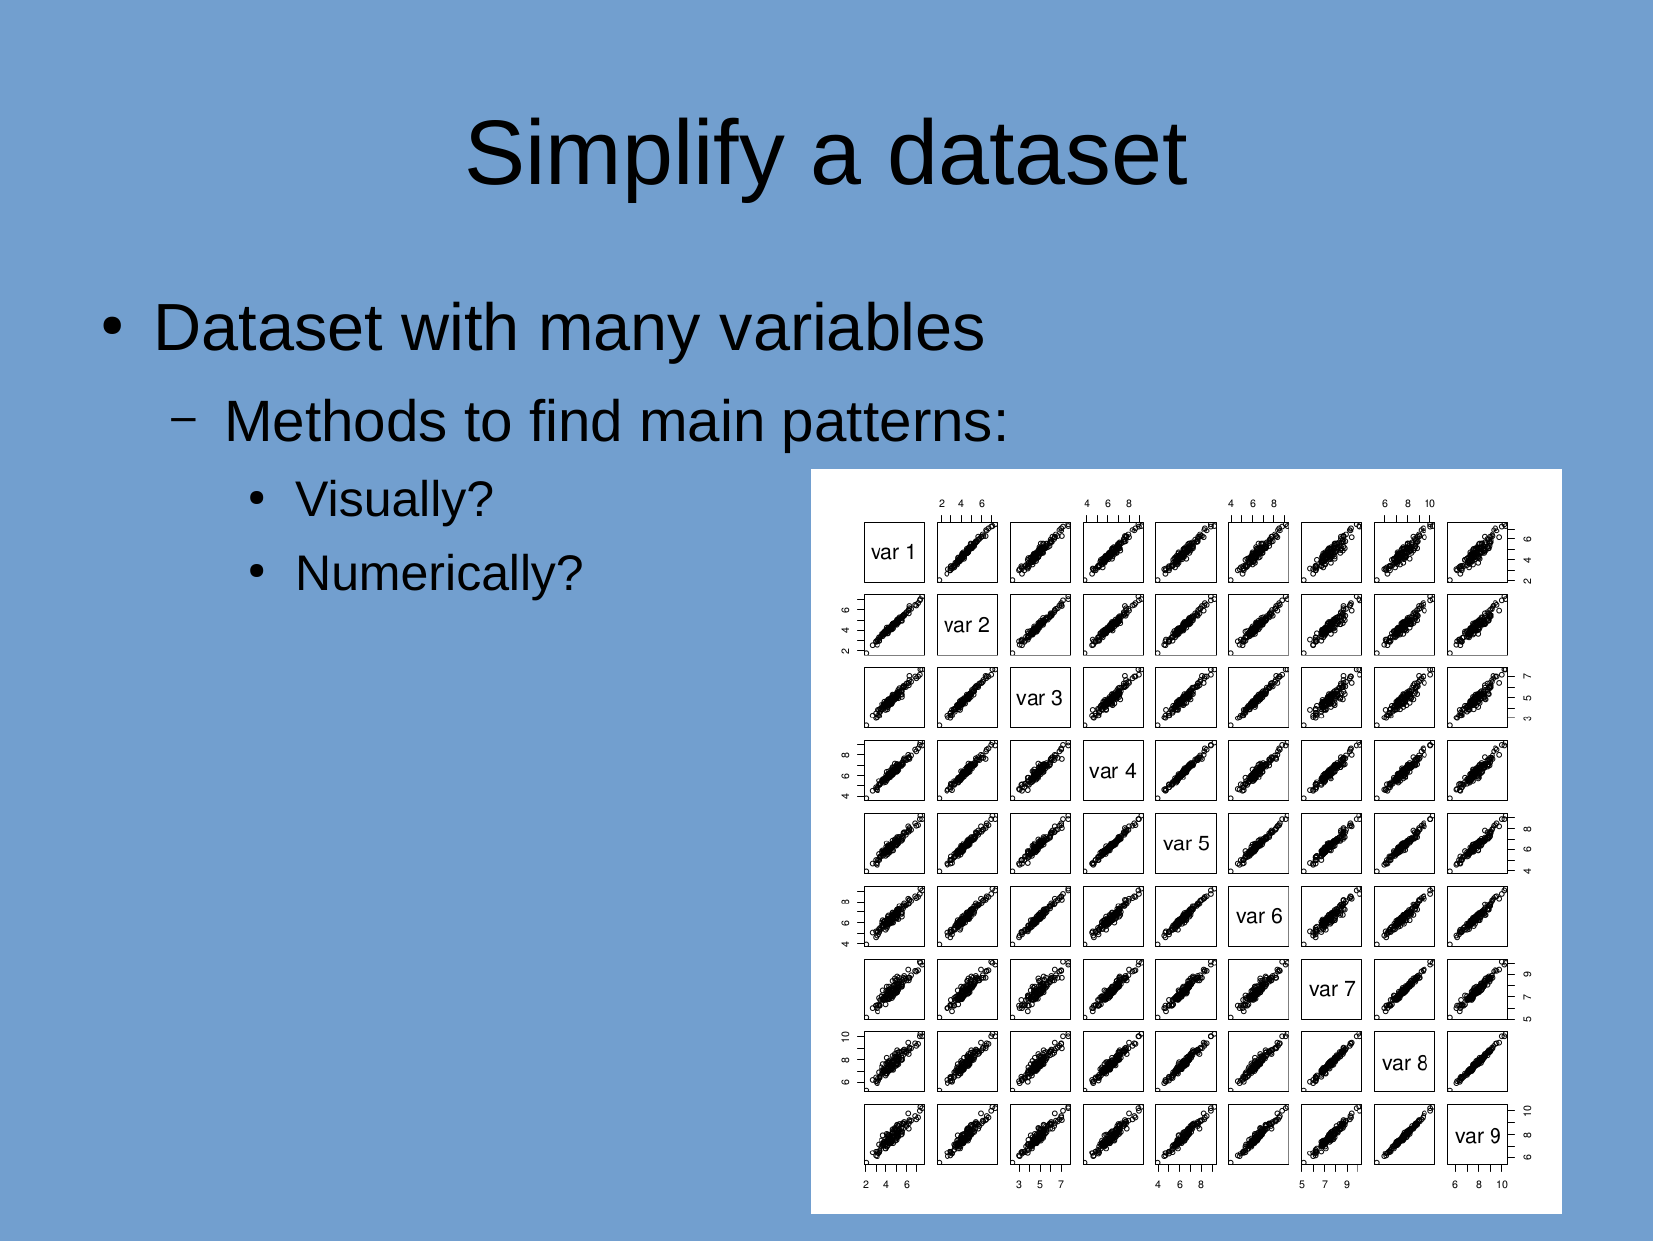

# Simplify a dataset
Dataset with many variables
Methods to find main patterns:
Visually?
Numerically?